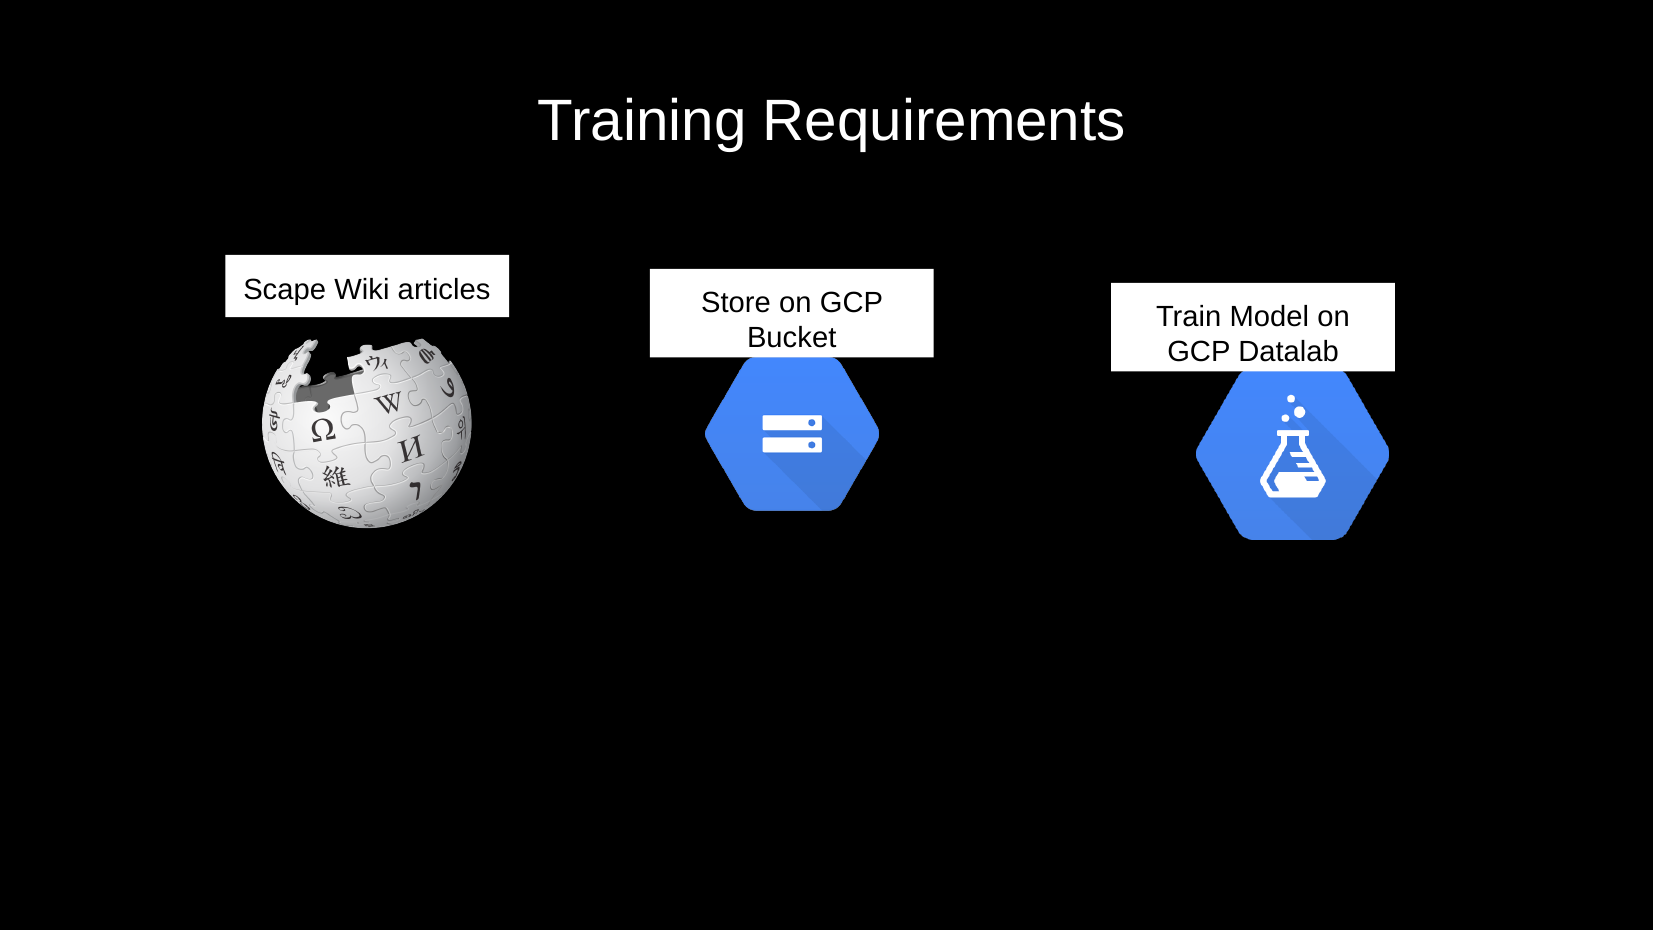

Training Requirements
Scape Wiki articles
Store on GCP Bucket
Train Model on GCP Datalab
| | | | | | |
| --- | --- | --- | --- | --- | --- |
| | | | | | |
| TN | FP | FN | TP | accuracy | precision | recall | false\_positive\_rate |
| --- | --- | --- | --- | --- | --- | --- | --- |
| 58 | 48 | 31 | 272 | 0.806845965770171 | 0.85 | 0.897689768976898 | 0.452830188679245 |